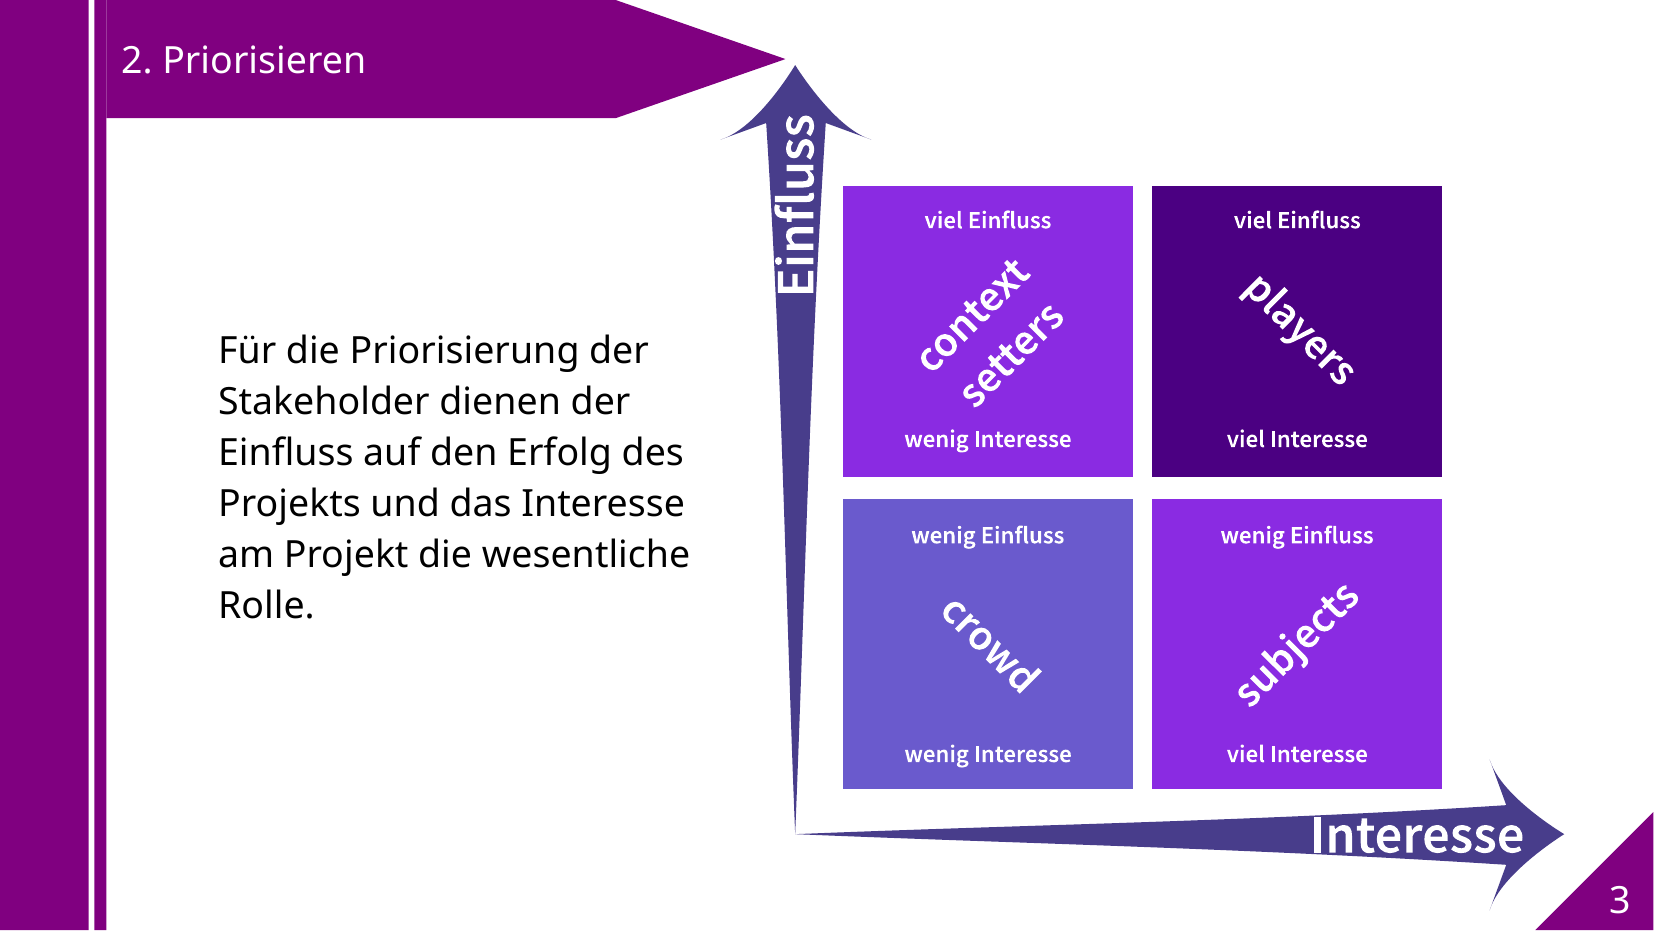

2. Priorisieren
Für die Priorisierung der
Stakeholder dienen der
Einfluss auf den Erfolg des
Projekts und das Interesse
am Projekt die wesentliche
Rolle.